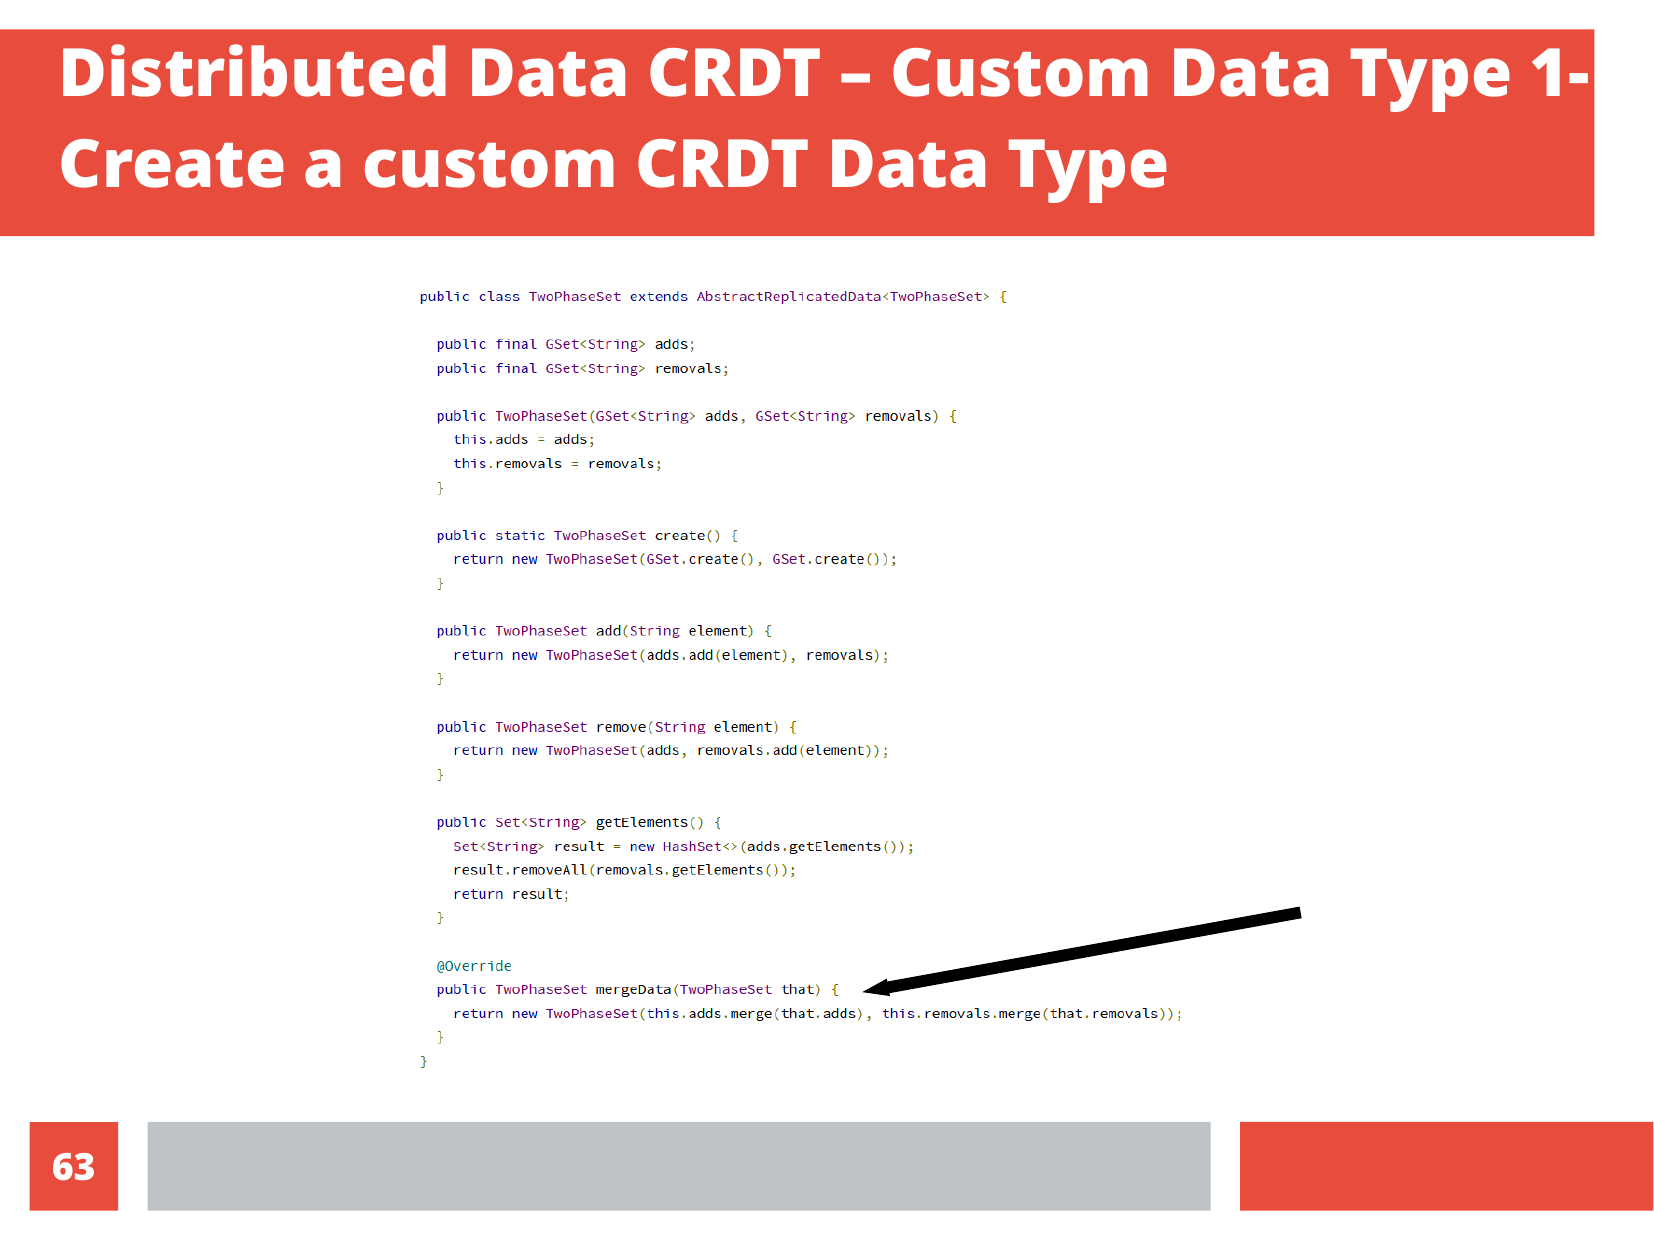

# Distributed Data CRDT – Custom Data Type 1- Create a custom CRDT Data Type
63